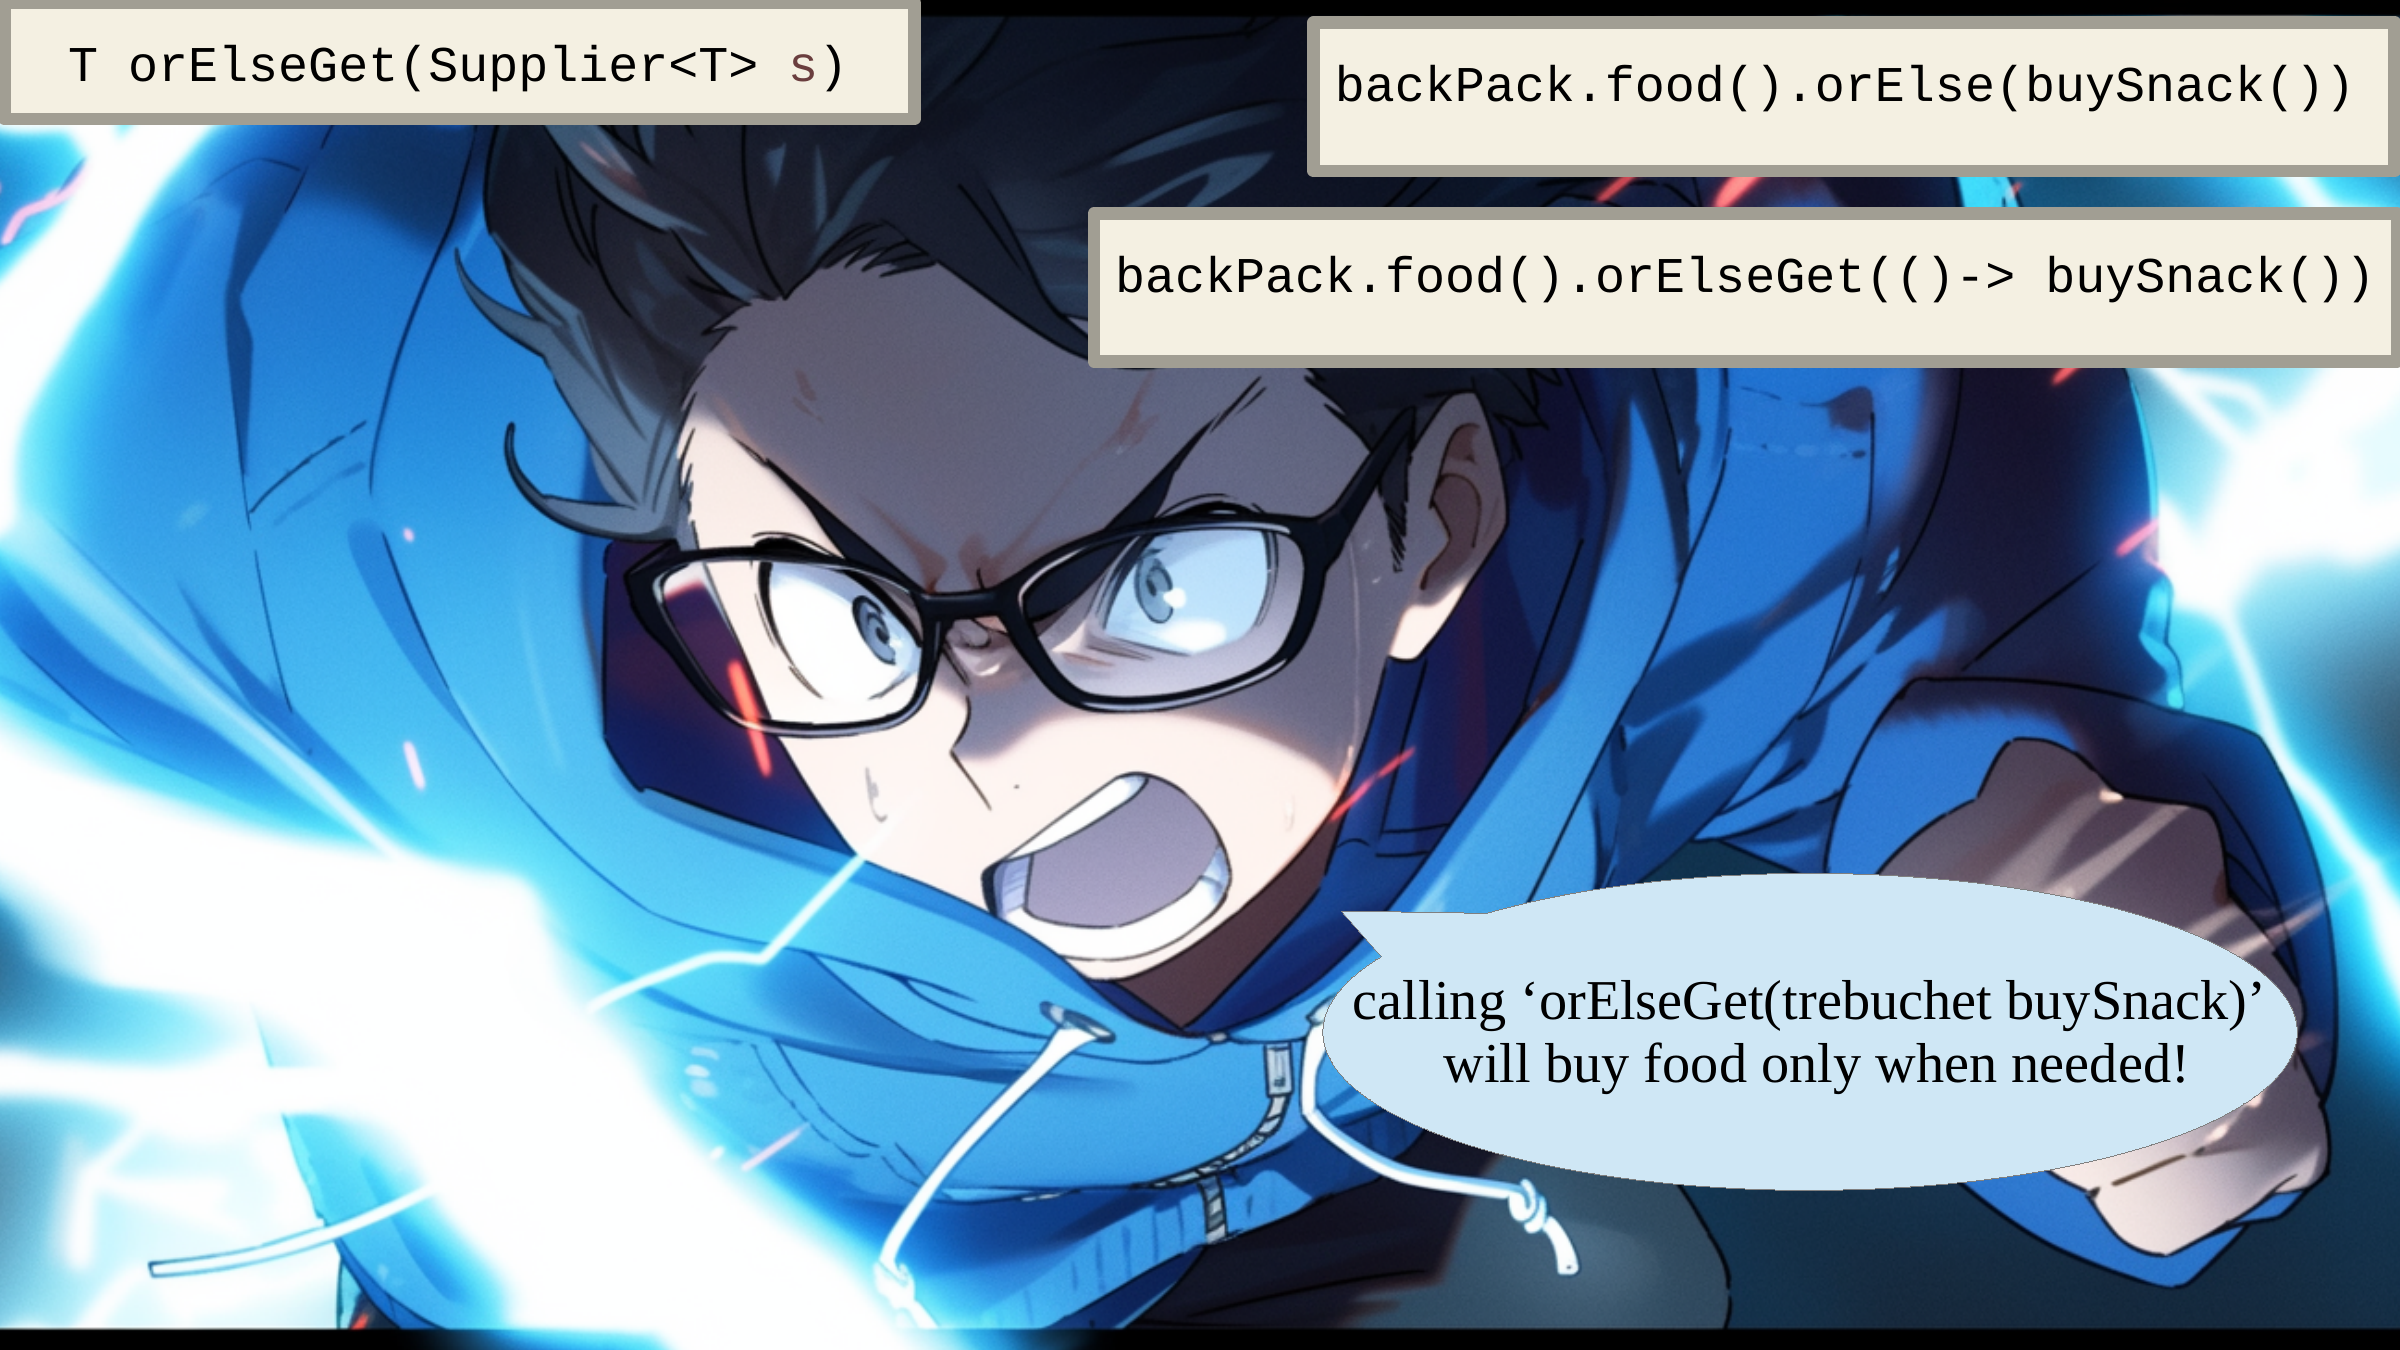

T orElseGet(Supplier<T> s)
backPack.food().orElse(buySnack())
backPack.food().orElseGet(()-> buySnack())
calling ‘orElseGet(trebuchet buySnack)’
 will buy food only when needed!